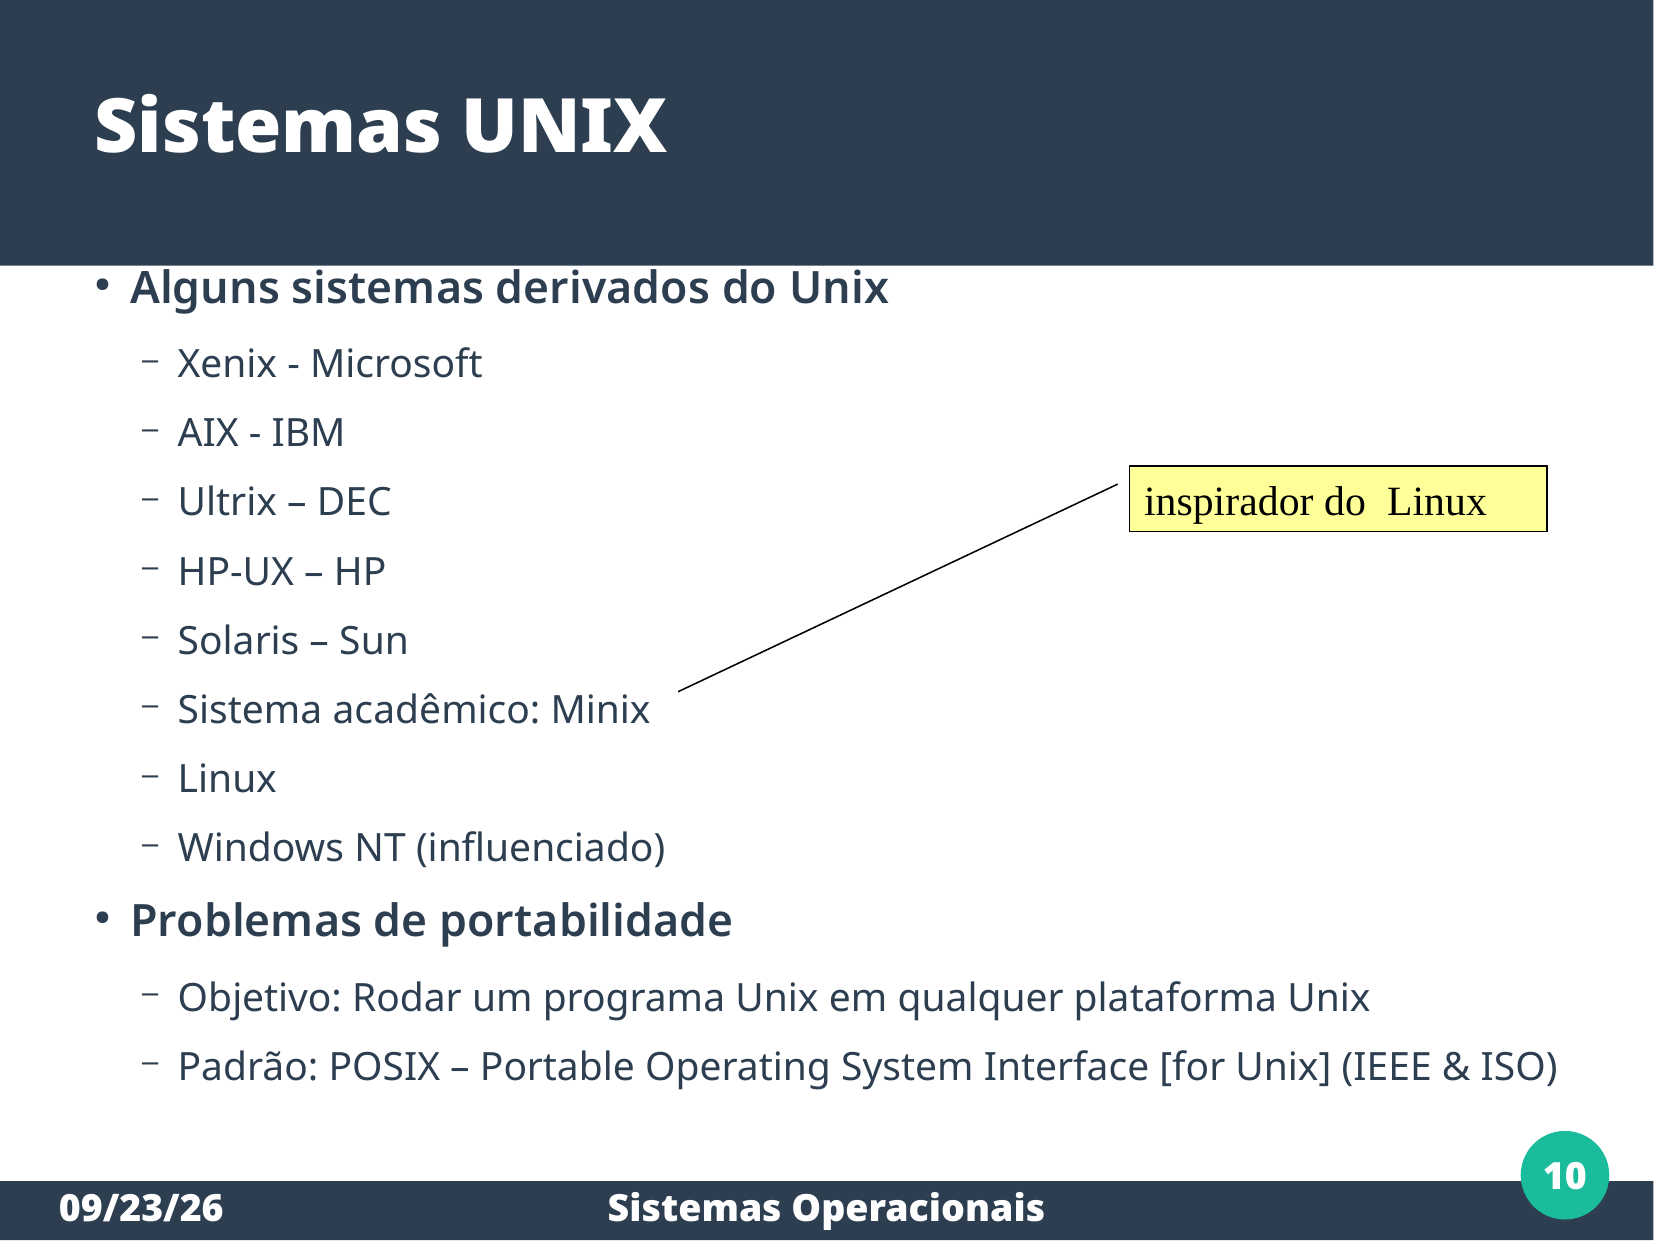

Sistemas UNIX
# Alguns sistemas derivados do Unix
Xenix - Microsoft
AIX - IBM
Ultrix – DEC
HP-UX – HP
Solaris – Sun
Sistema acadêmico: Minix
Linux
Windows NT (influenciado)
Problemas de portabilidade
Objetivo: Rodar um programa Unix em qualquer plataforma Unix
Padrão: POSIX – Portable Operating System Interface [for Unix] (IEEE & ISO)
inspirador do Linux
10
Sistemas Operacionais